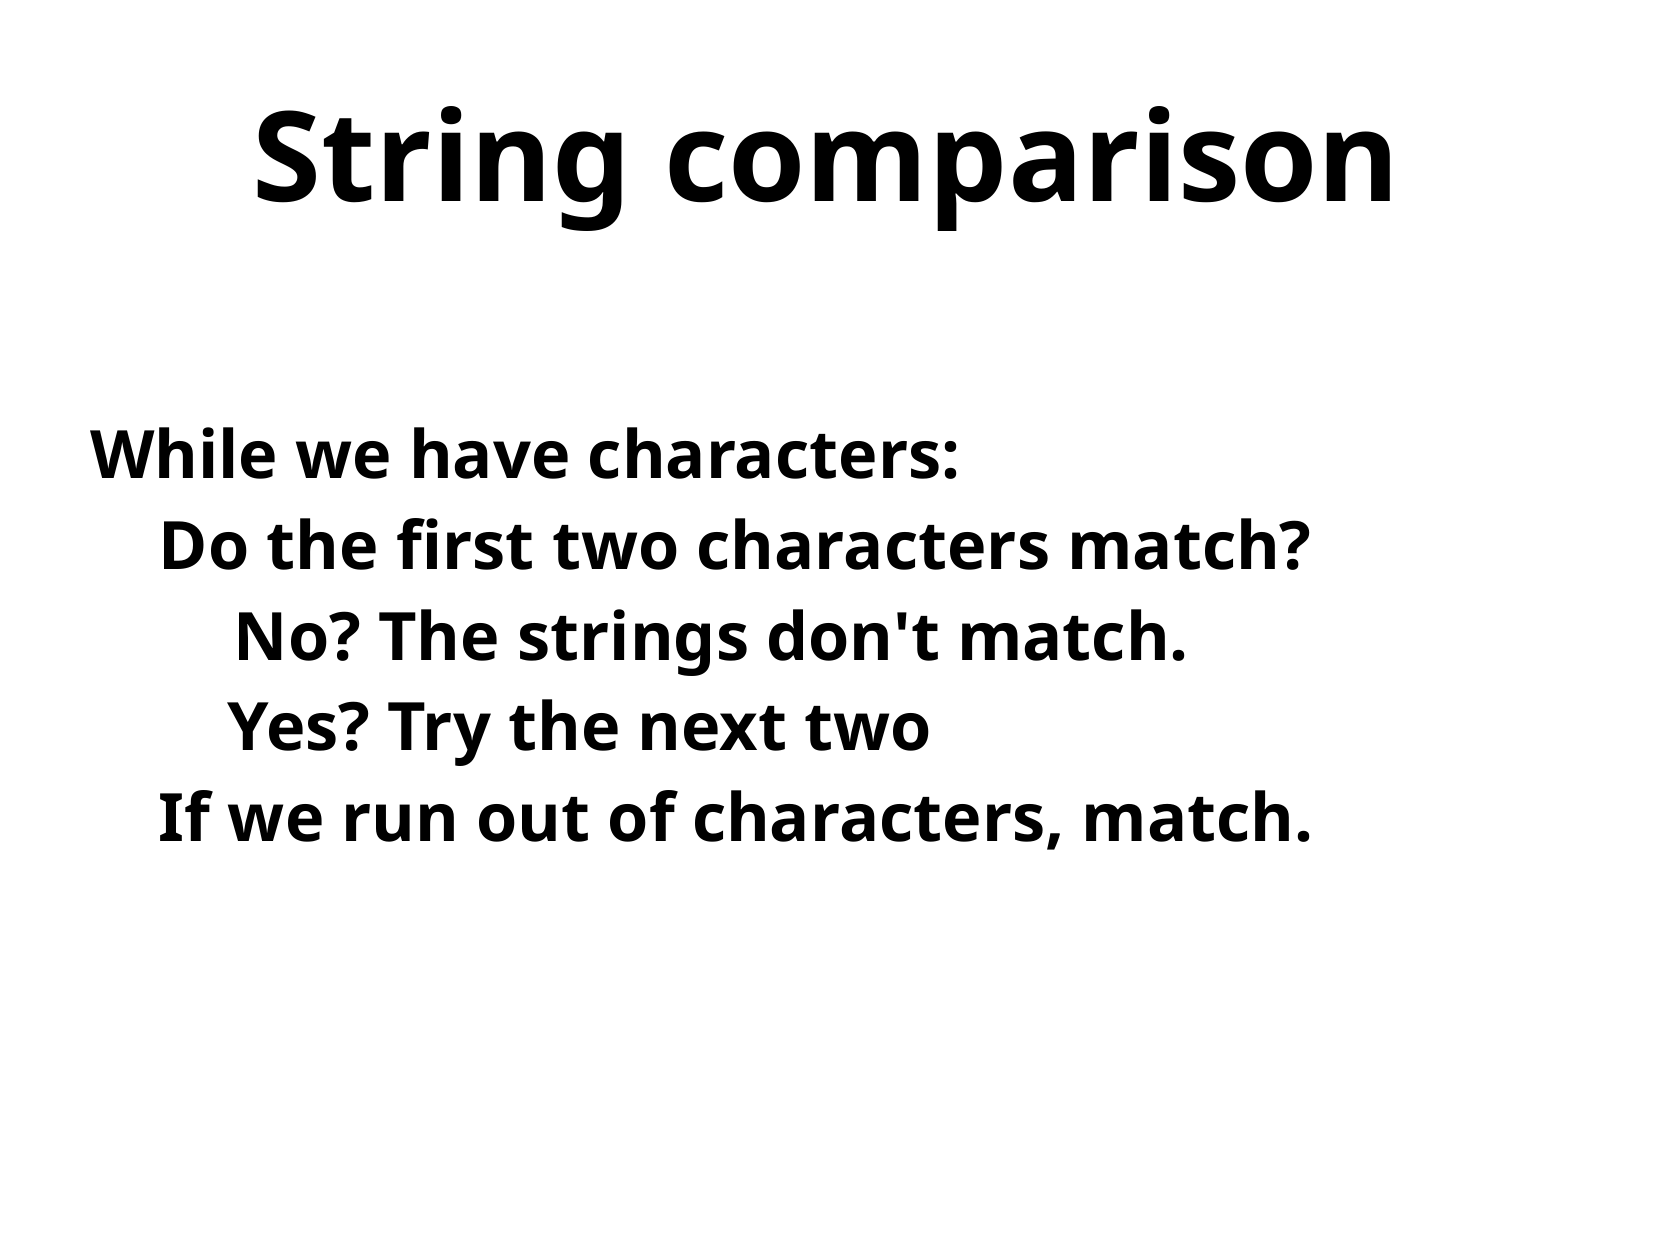

# String comparison
While we have characters:
 Do the first two characters match?
	 No? The strings don't match.
 Yes? Try the next two
 If we run out of characters, match.